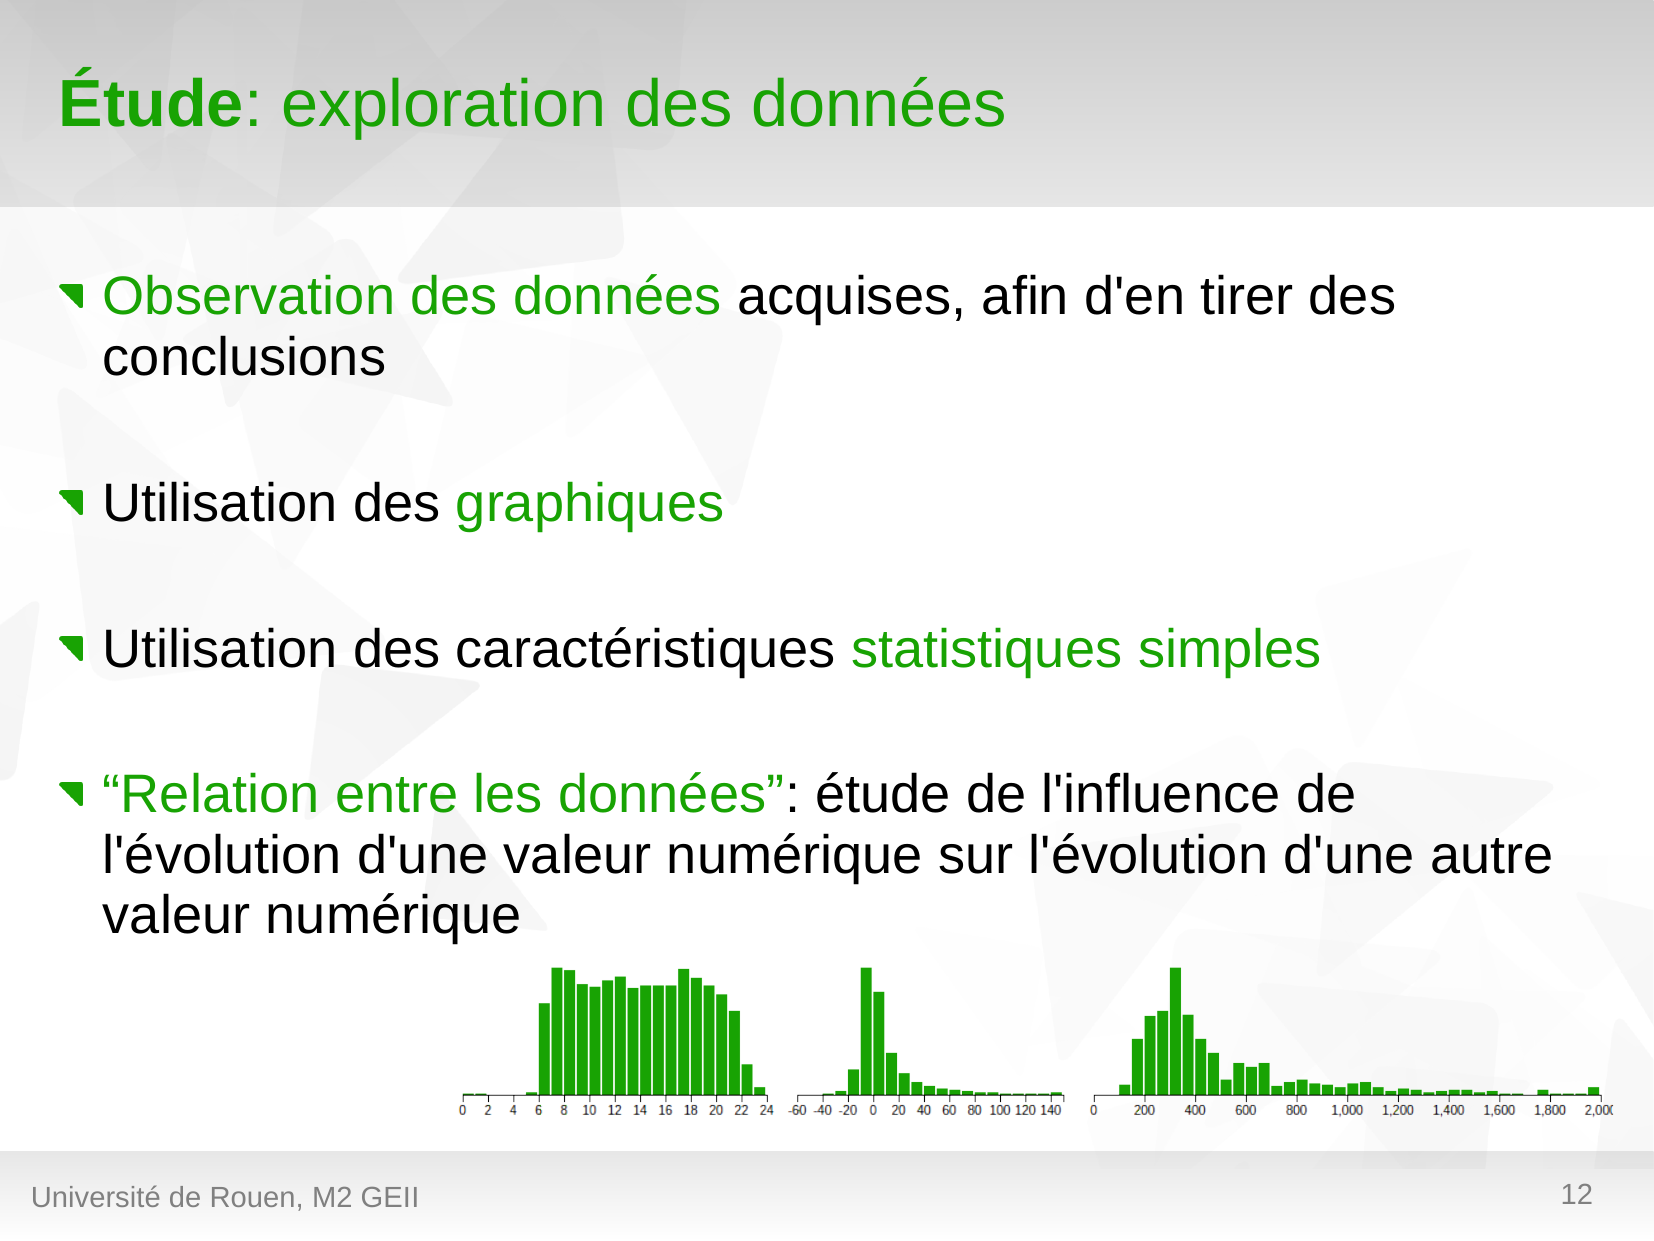

# Étude: exploration des données
Observation des données acquises, afin d'en tirer des conclusions
Utilisation des graphiques
Utilisation des caractéristiques statistiques simples
“Relation entre les données”: étude de l'influence de l'évolution d'une valeur numérique sur l'évolution d'une autre valeur numérique
12
Université de Rouen, M2 GEII